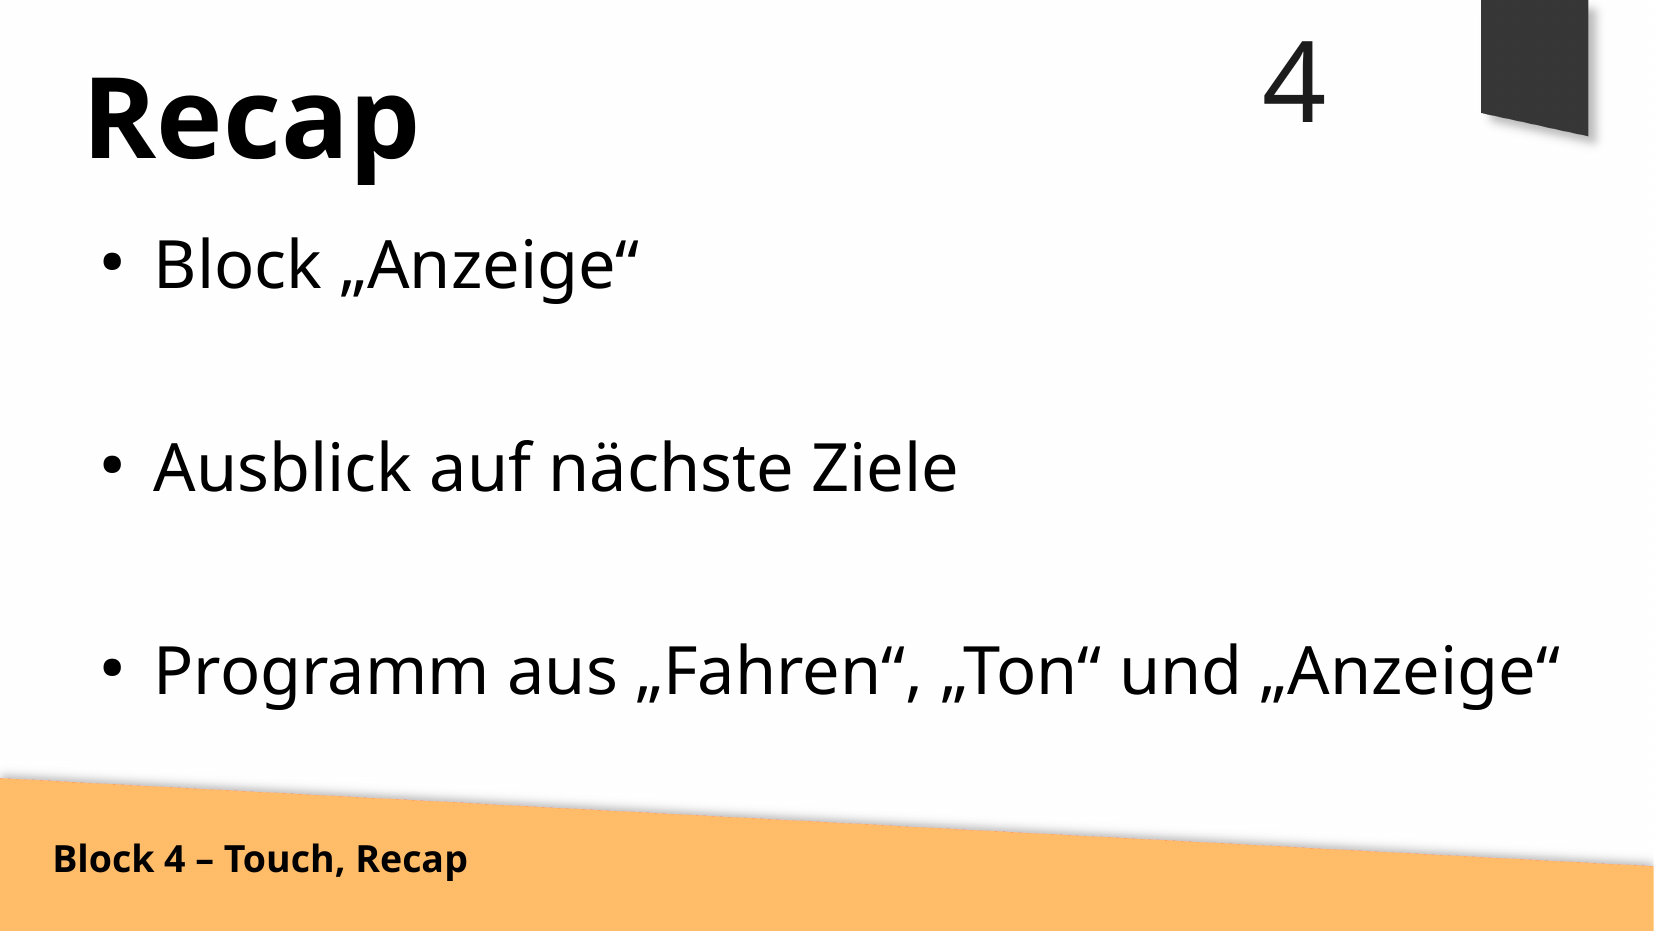

# Recap
Block „Anzeige“
Ausblick auf nächste Ziele
Programm aus „Fahren“, „Ton“ und „Anzeige“
Block 4 – Touch, Recap